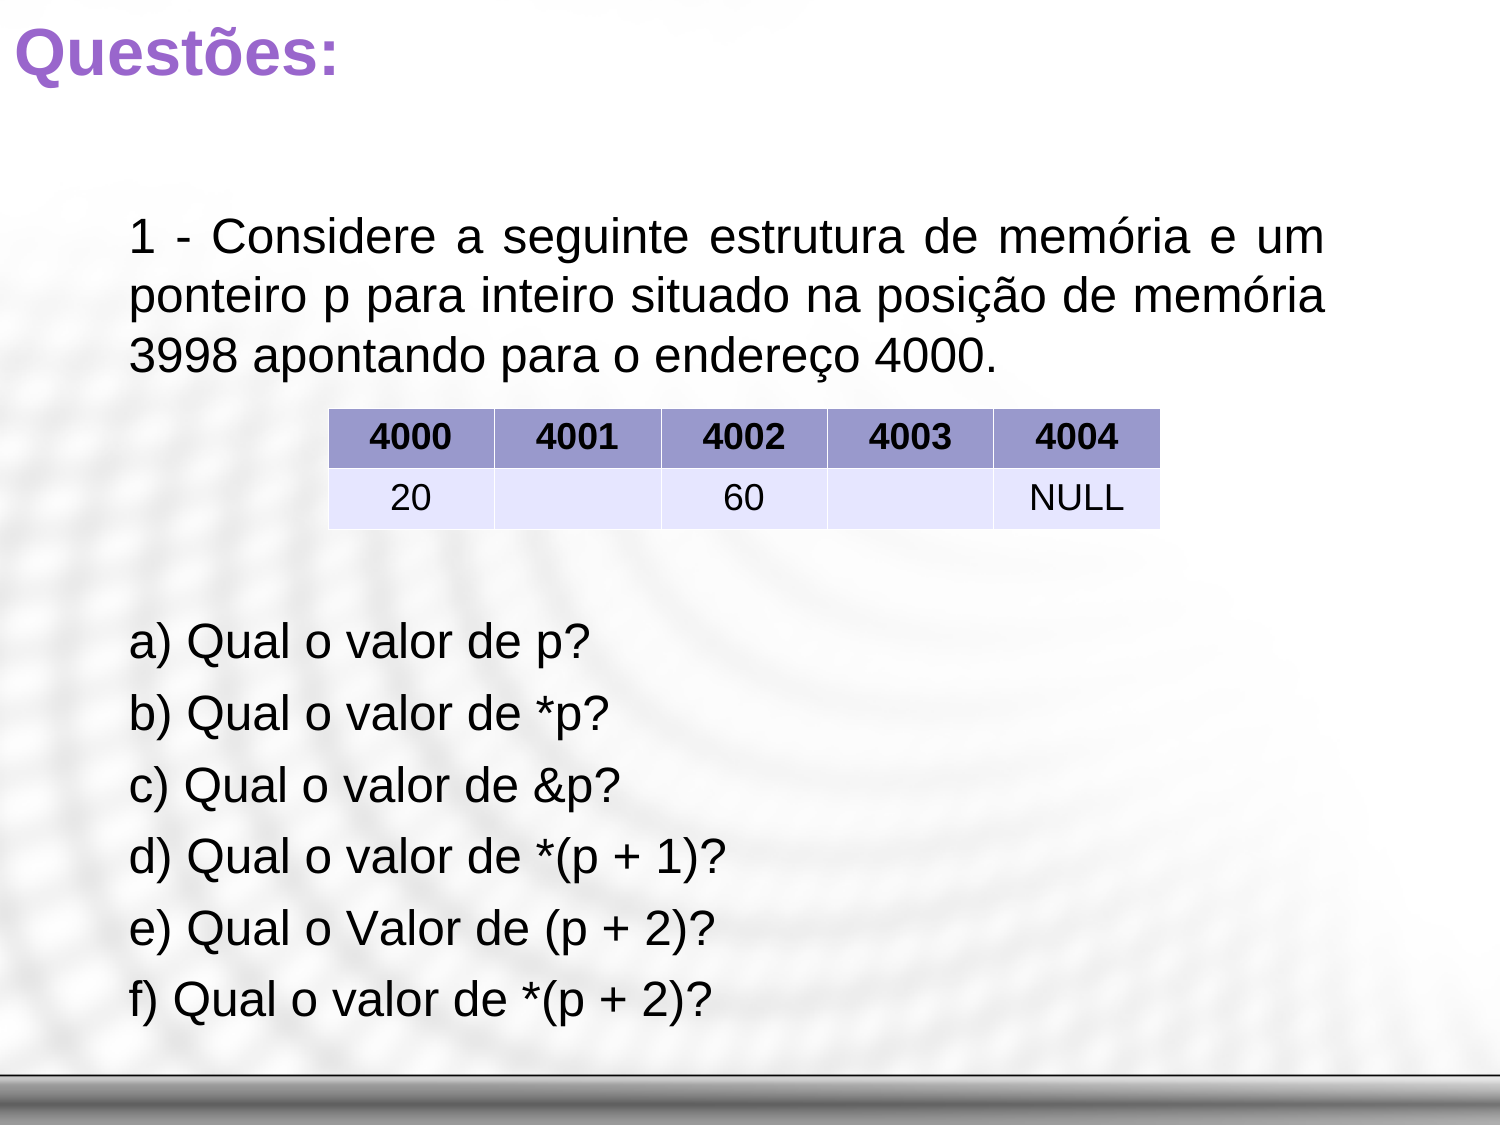

# Questões:
1 - Considere a seguinte estrutura de memória e um ponteiro p para inteiro situado na posição de memória 3998 apontando para o endereço 4000.
a) Qual o valor de p?
b) Qual o valor de *p?
c) Qual o valor de &p?
d) Qual o valor de *(p + 1)?
e) Qual o Valor de (p + 2)?
f) Qual o valor de *(p + 2)?
| 4000 | 4001 | 4002 | 4003 | 4004 |
| --- | --- | --- | --- | --- |
| 20 | | 60 | | NULL |